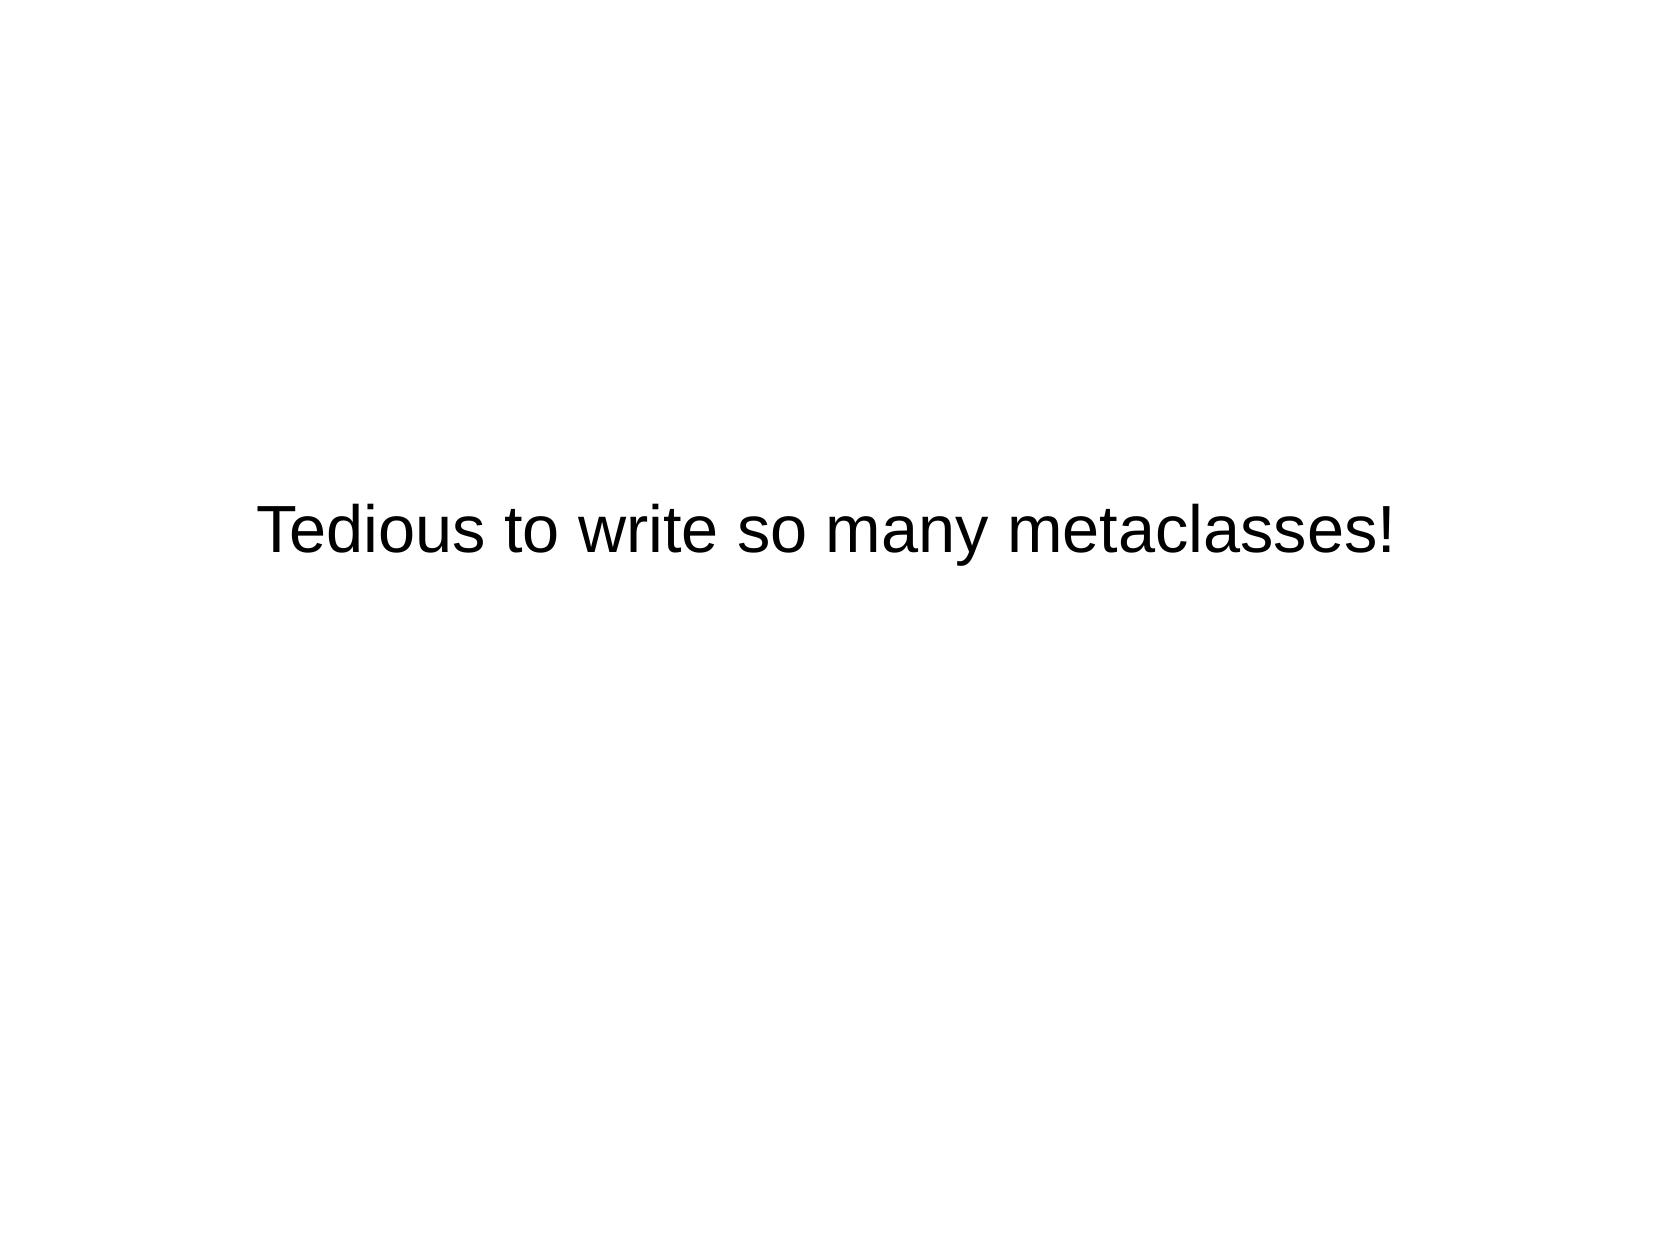

# Tedious to write so many metaclasses!